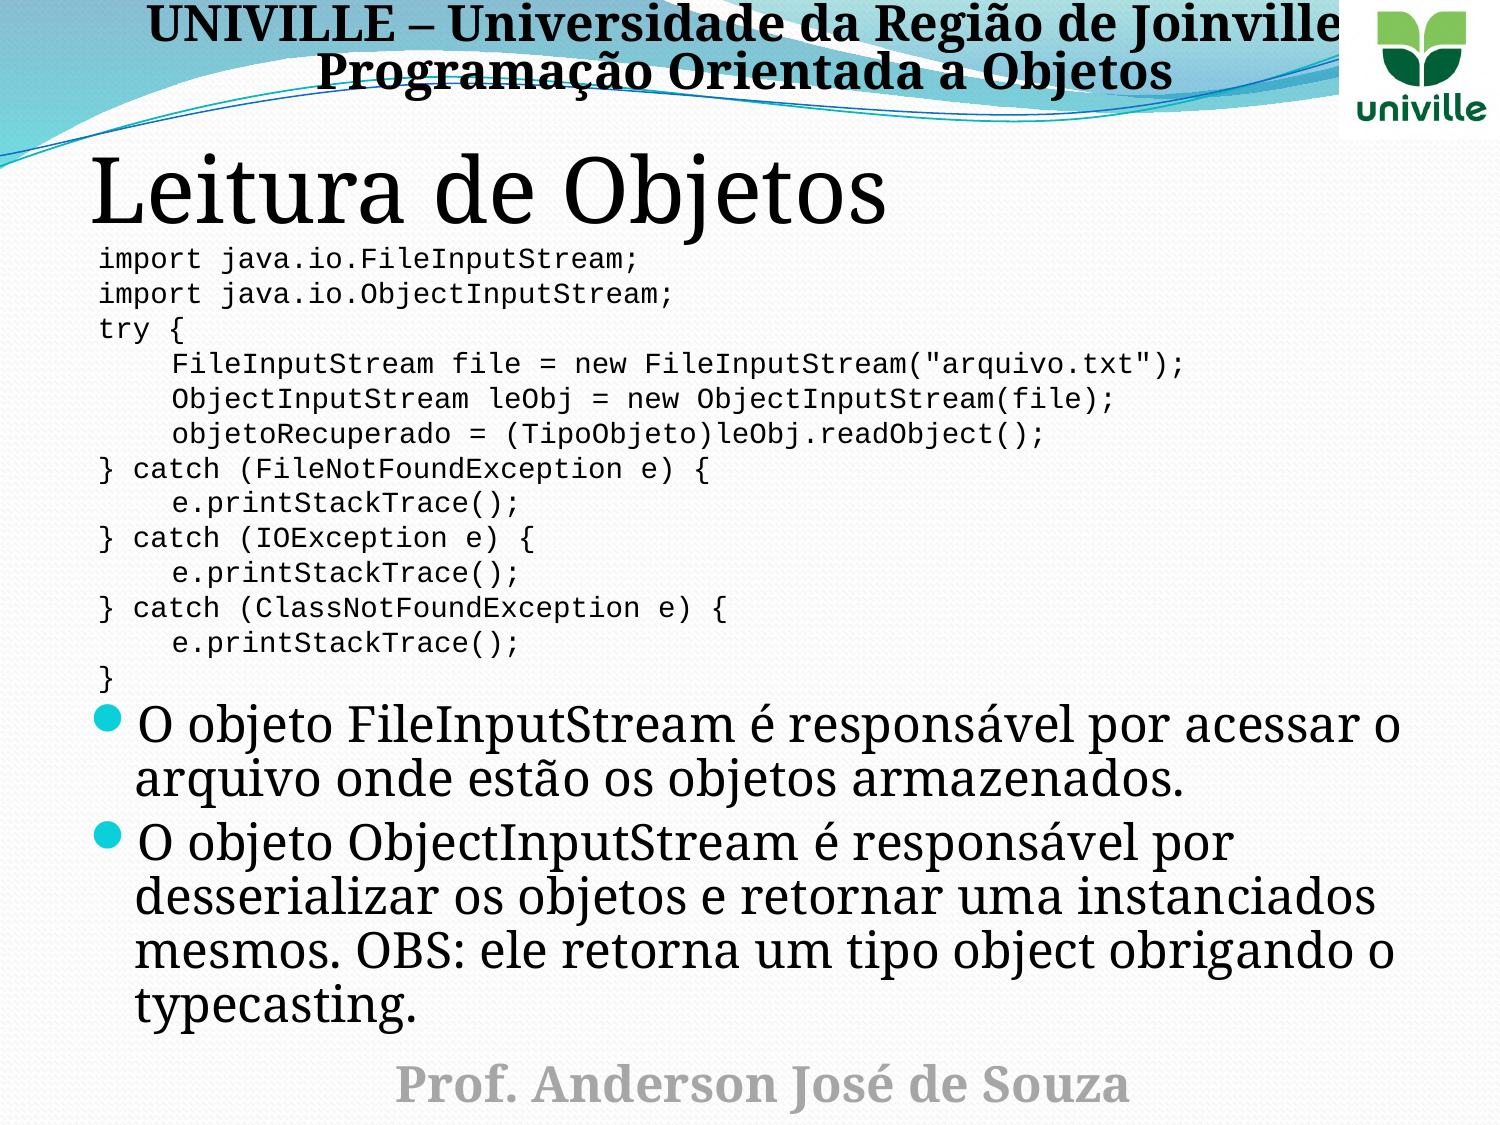

UNIVILLE – Universidade da Região de Joinville
Programação Orientada a Objetos
Leitura de Objetos
import java.io.FileInputStream;
import java.io.ObjectInputStream;
try {
	FileInputStream file = new FileInputStream("arquivo.txt");
	ObjectInputStream leObj = new ObjectInputStream(file);
	objetoRecuperado = (TipoObjeto)leObj.readObject();
} catch (FileNotFoundException e) {
	e.printStackTrace();
} catch (IOException e) {
	e.printStackTrace();
} catch (ClassNotFoundException e) {
	e.printStackTrace();
}
# O objeto FileInputStream é responsável por acessar o arquivo onde estão os objetos armazenados.
O objeto ObjectInputStream é responsável por desserializar os objetos e retornar uma instanciados mesmos. OBS: ele retorna um tipo object obrigando o typecasting.
Prof. Anderson José de Souza